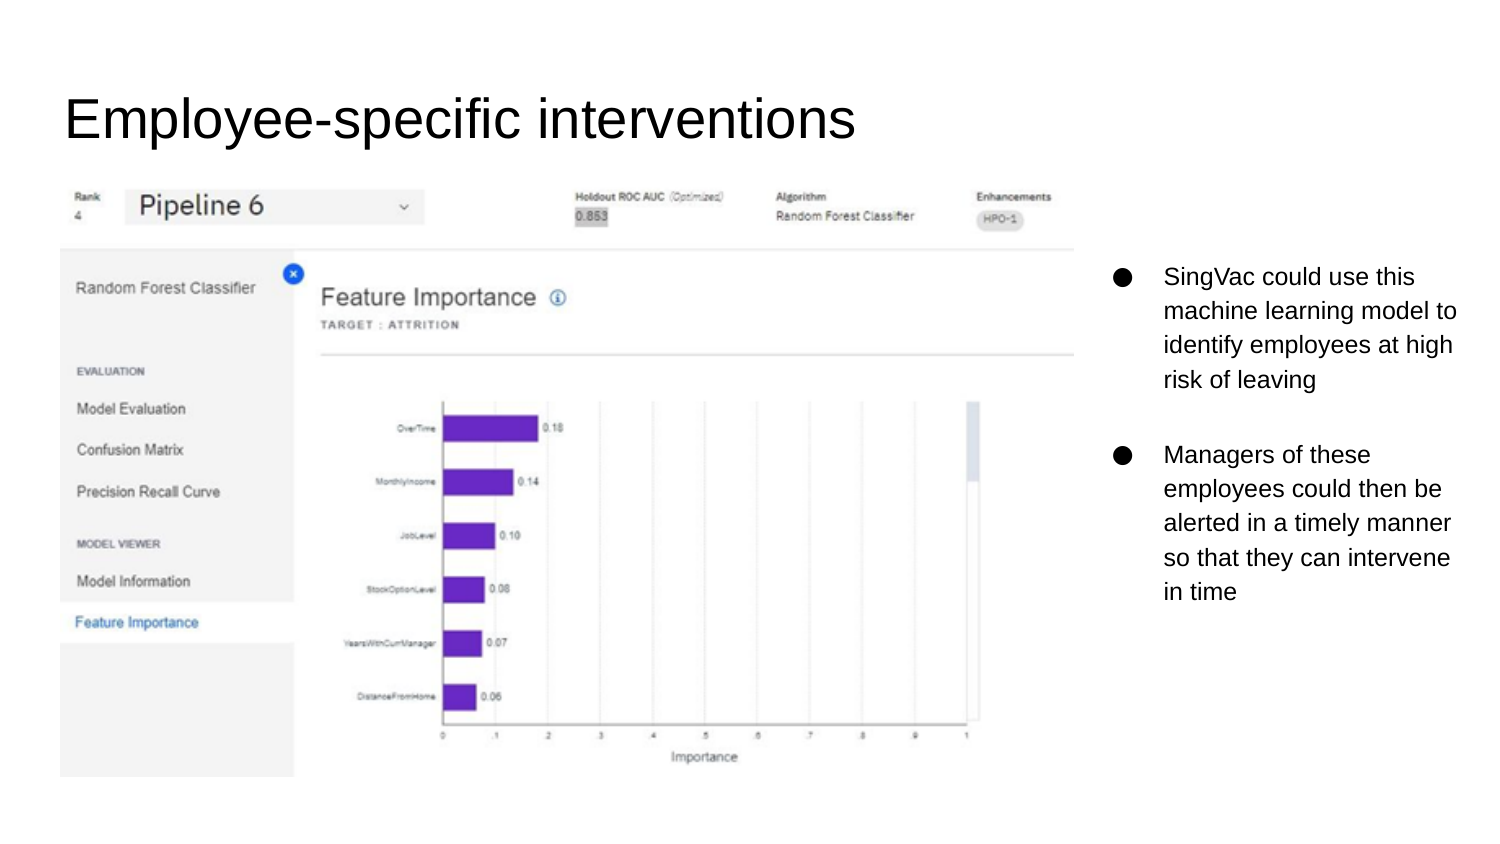

# Employee-specific interventions
SingVac could use this machine learning model to identify employees at high risk of leaving
Managers of these employees could then be alerted in a timely manner so that they can intervene in time